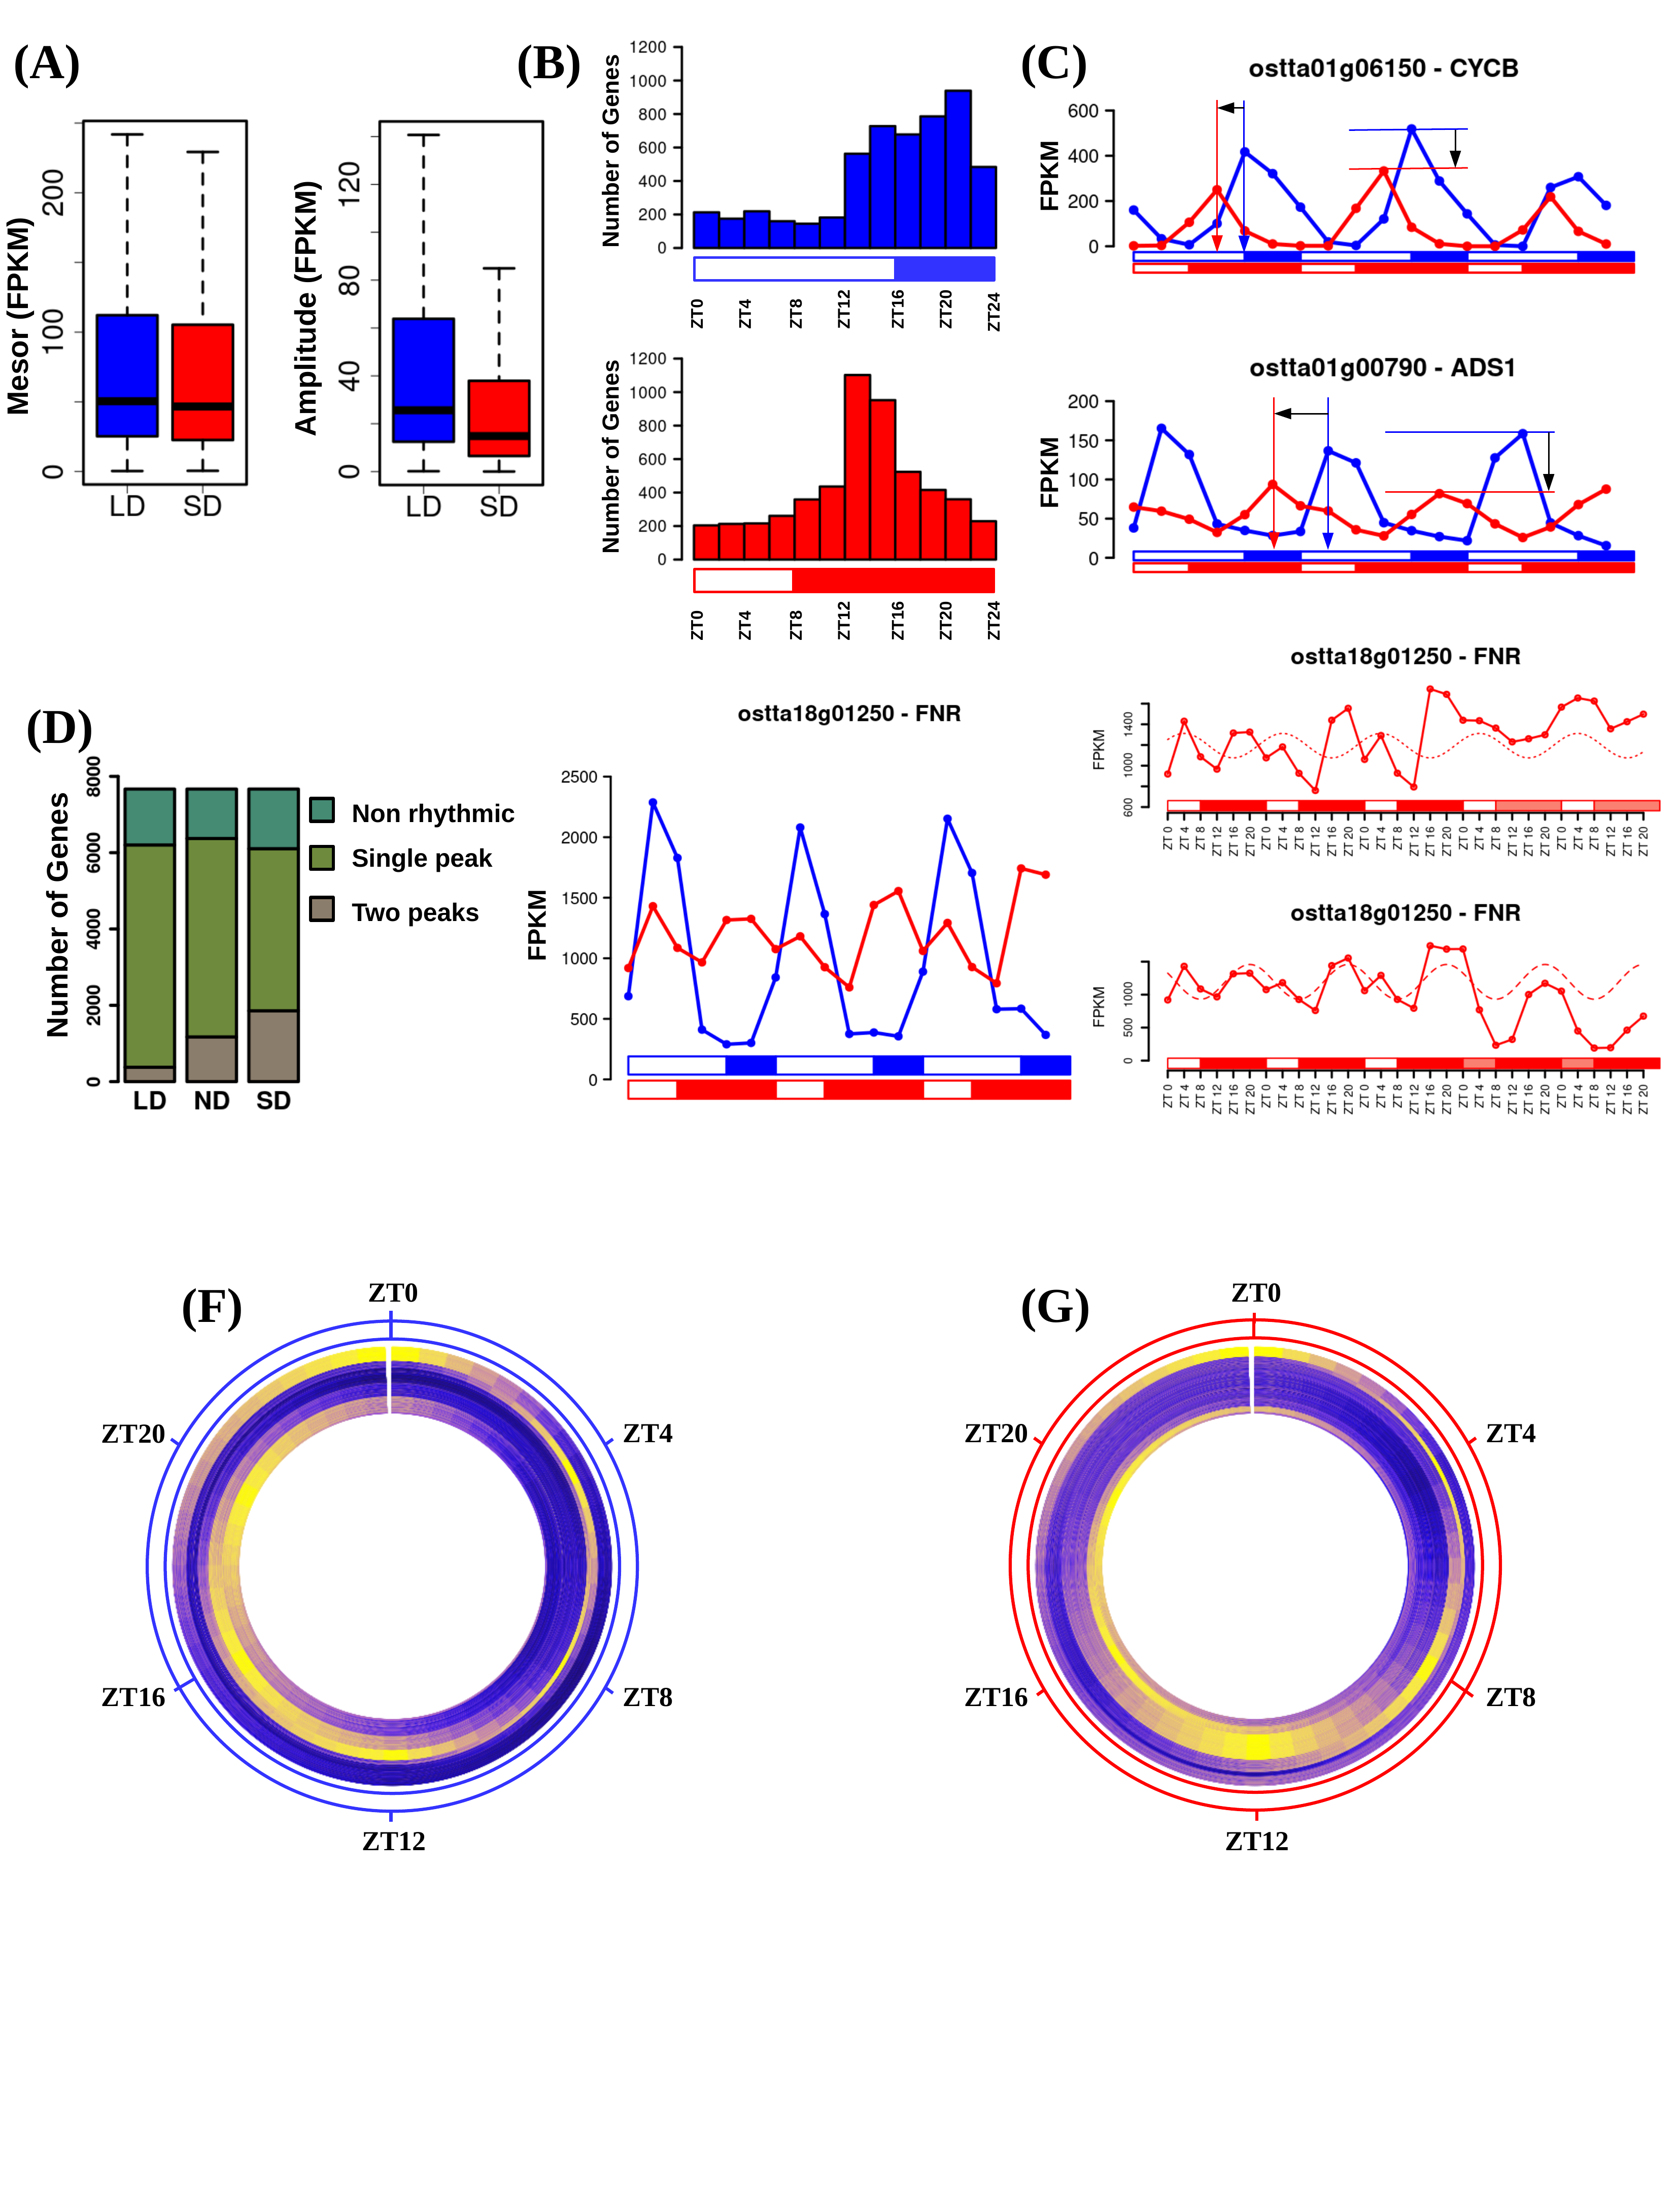

FPKM
 (A)
 (B)
 (C)
Number of Genes
ZT0
ZT8
ZT16
ZT4
ZT12
ZT20
ZT24
Mesor (FPKM)
Amplitude (FPKM)
FPKM
Number of Genes
ZT0
ZT8
ZT16
ZT4
ZT12
ZT20
ZT24
 (D)
FPKM
Non rhythmic
Number of Genes
Single peak
Two peaks
ZT0
ZT0
 (F)
 (G)
ZT4
ZT4
ZT20
ZT20
ZT8
ZT8
ZT16
ZT16
ZT12
ZT12